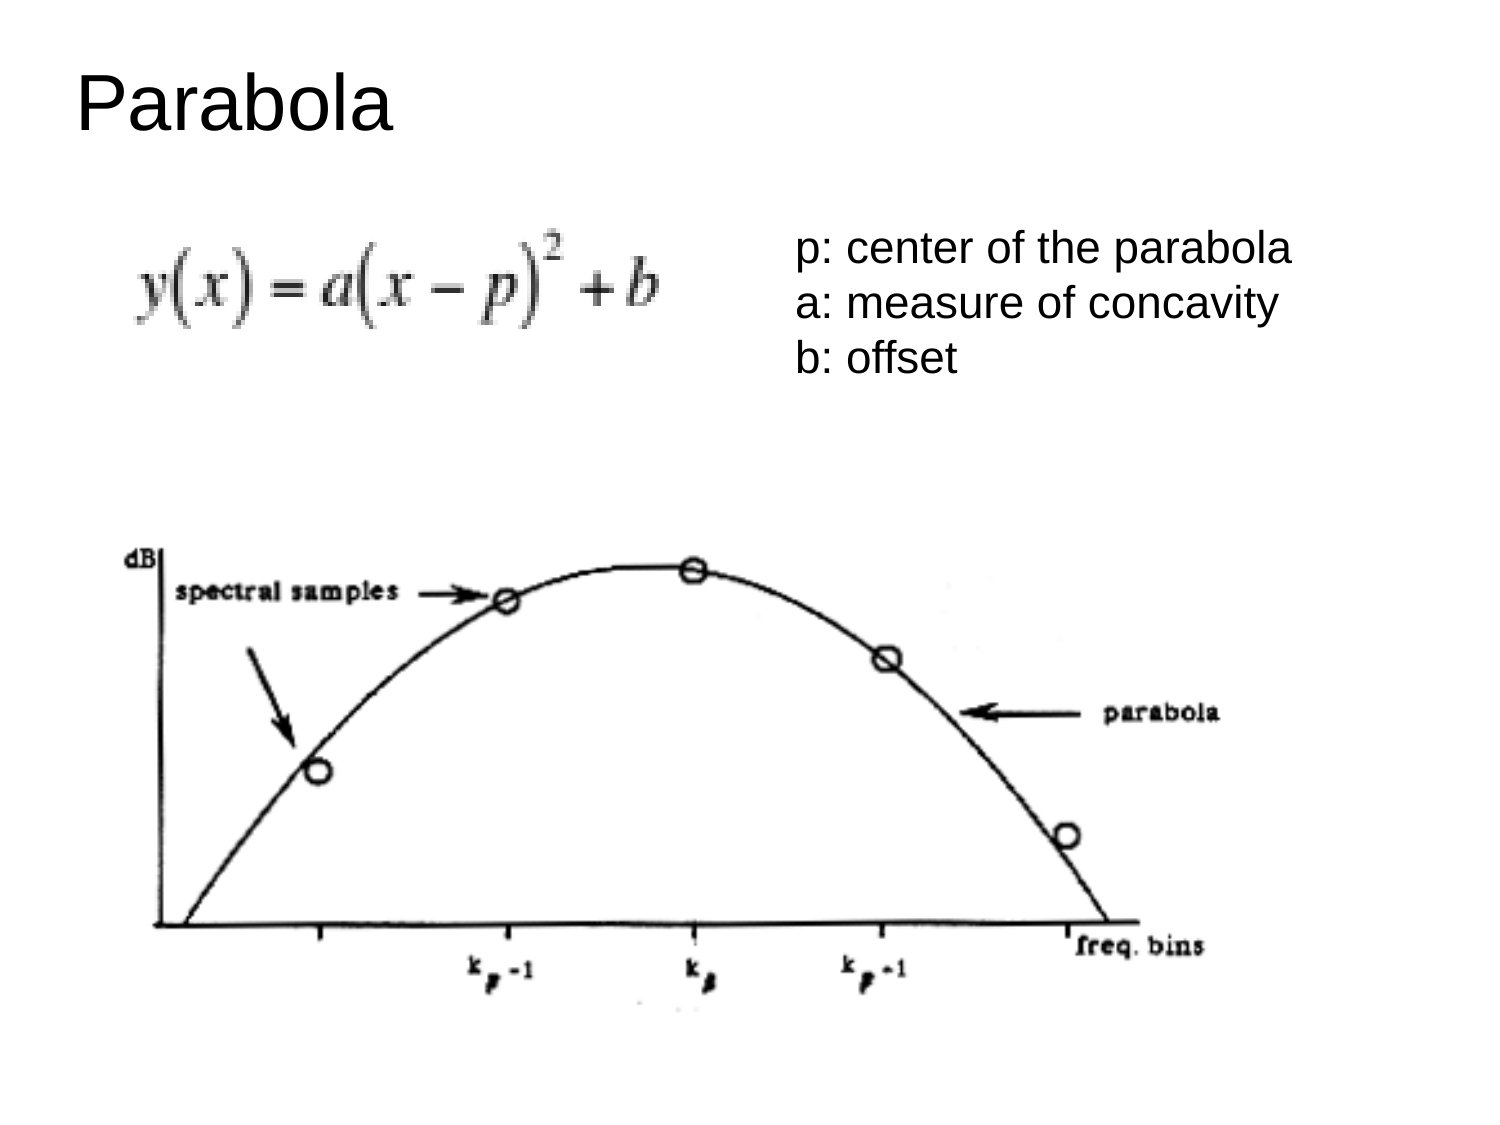

# Parabola
p: center of the parabola
a: measure of concavity
b: offset